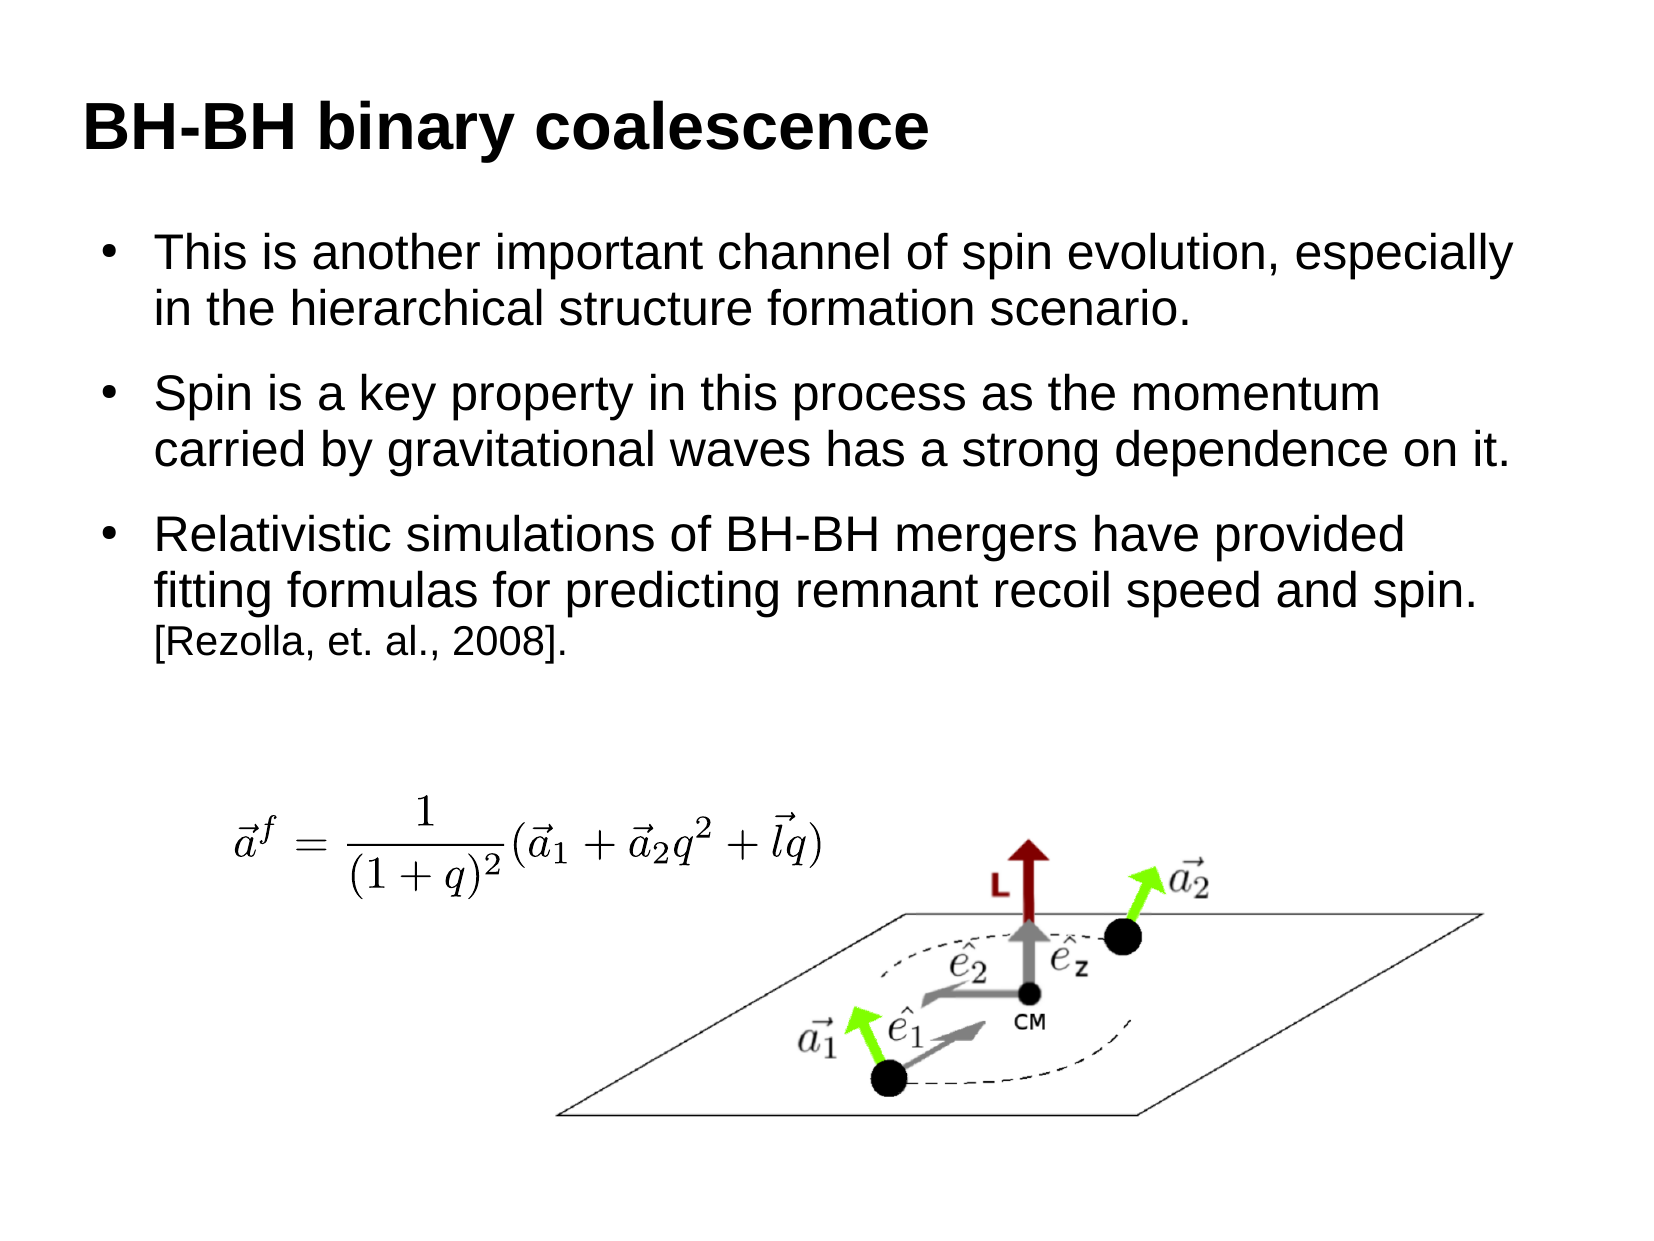

BH-BH binary coalescence
# This is another important channel of spin evolution, especially in the hierarchical structure formation scenario.
Spin is a key property in this process as the momentum carried by gravitational waves has a strong dependence on it.
Relativistic simulations of BH-BH mergers have provided fitting formulas for predicting remnant recoil speed and spin.	 [Rezolla, et. al., 2008].